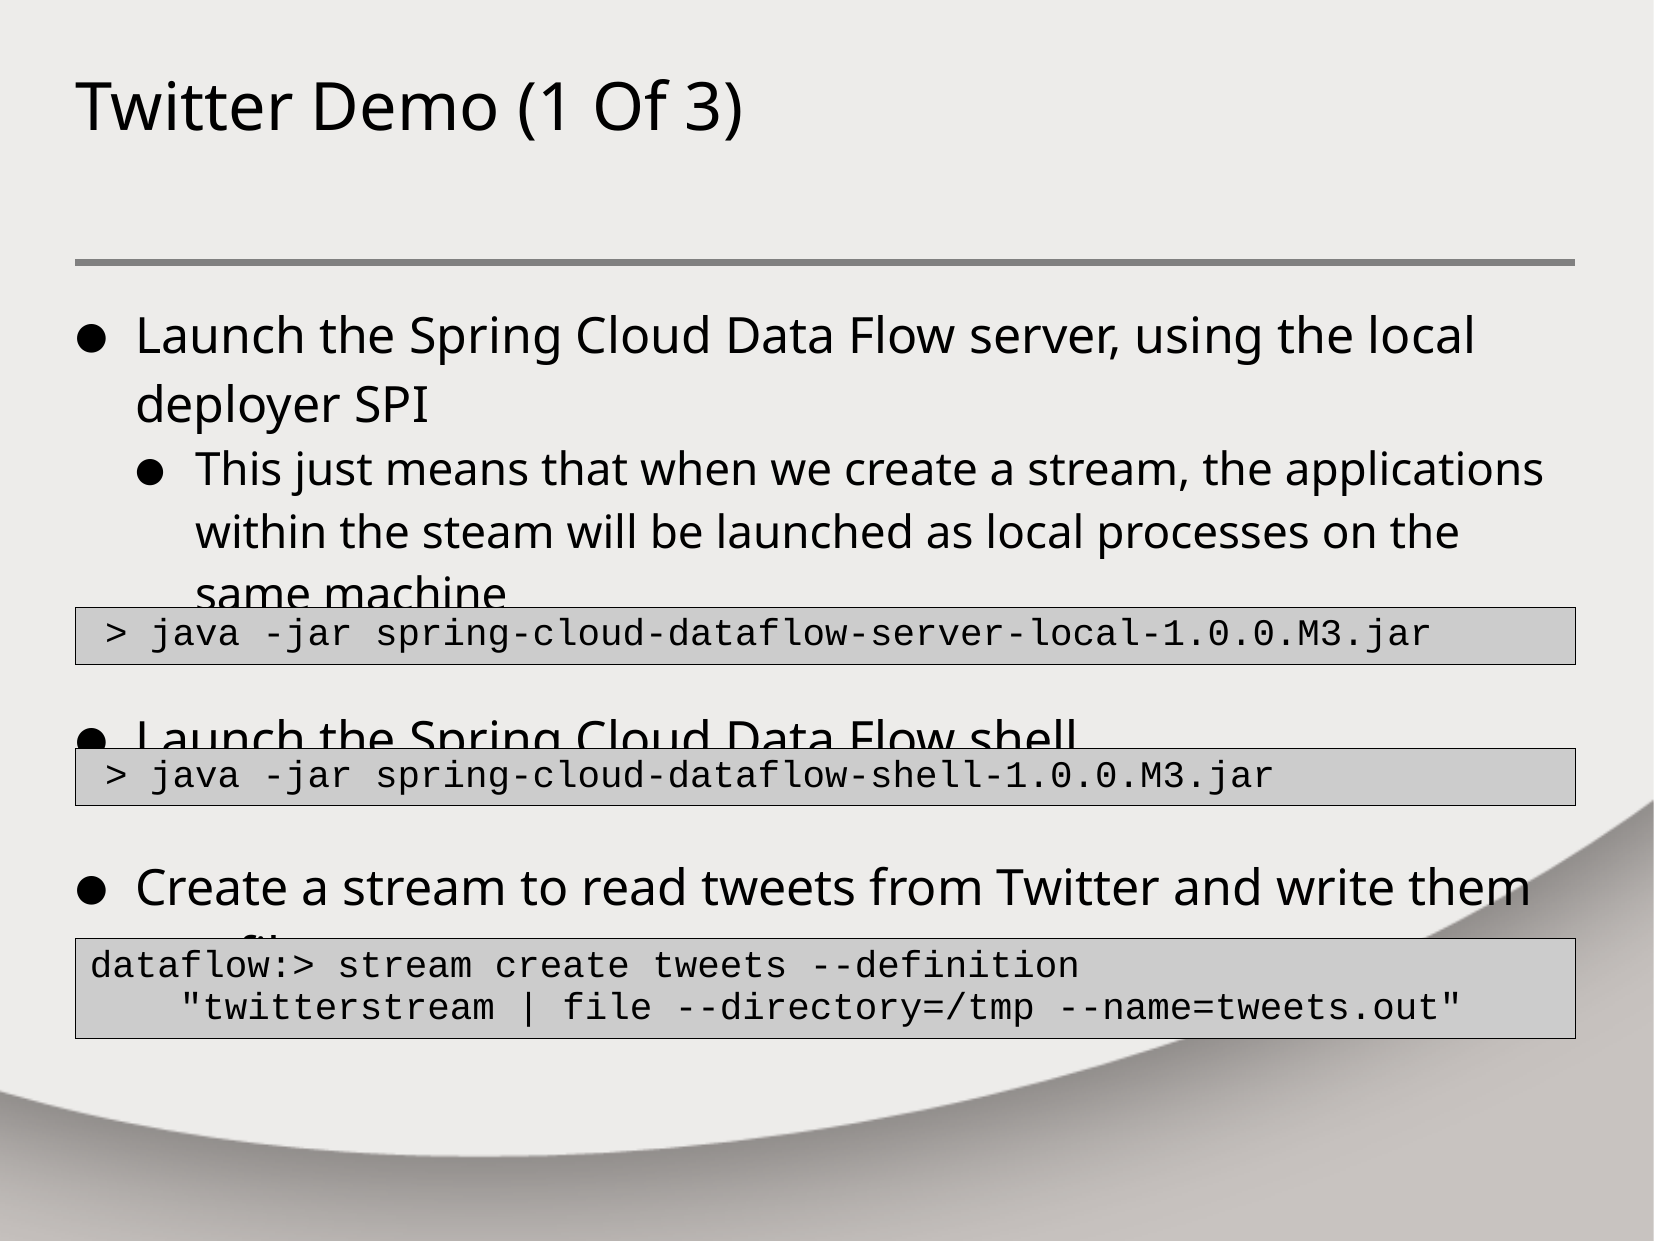

# Twitter Demo (1 Of 3)
Launch the Spring Cloud Data Flow server, using the local deployer SPI
This just means that when we create a stream, the applications within the steam will be launched as local processes on the same machine
Launch the Spring Cloud Data Flow shell
Create a stream to read tweets from Twitter and write them to a file
> java -jar spring-cloud-dataflow-server-local-1.0.0.M3.jar
> java -jar spring-cloud-dataflow-shell-1.0.0.M3.jar
dataflow:> stream create tweets --definition
 "twitterstream | file --directory=/tmp --name=tweets.out"